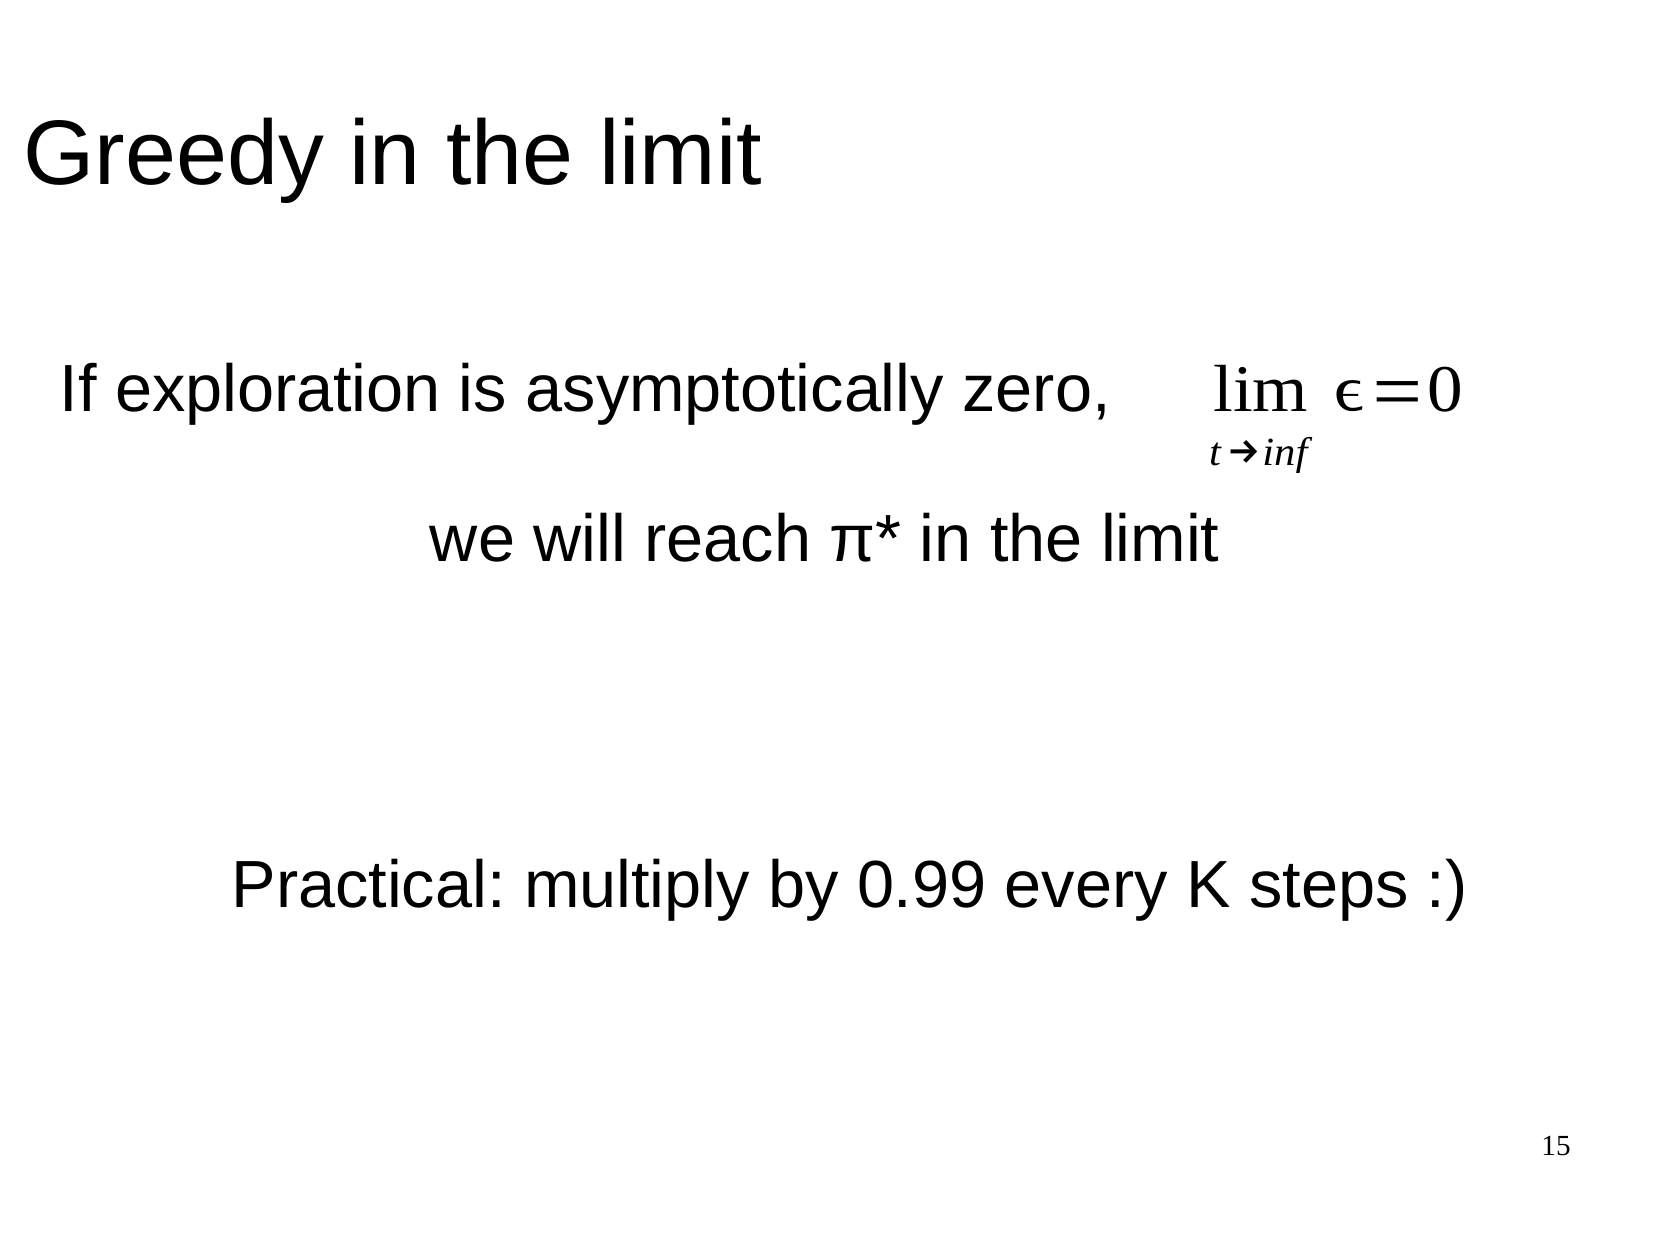

# Greedy in the limit
If exploration is asymptotically zero,
we will reach π* in the limit
Practical: multiply by 0.99 every K steps :)
15